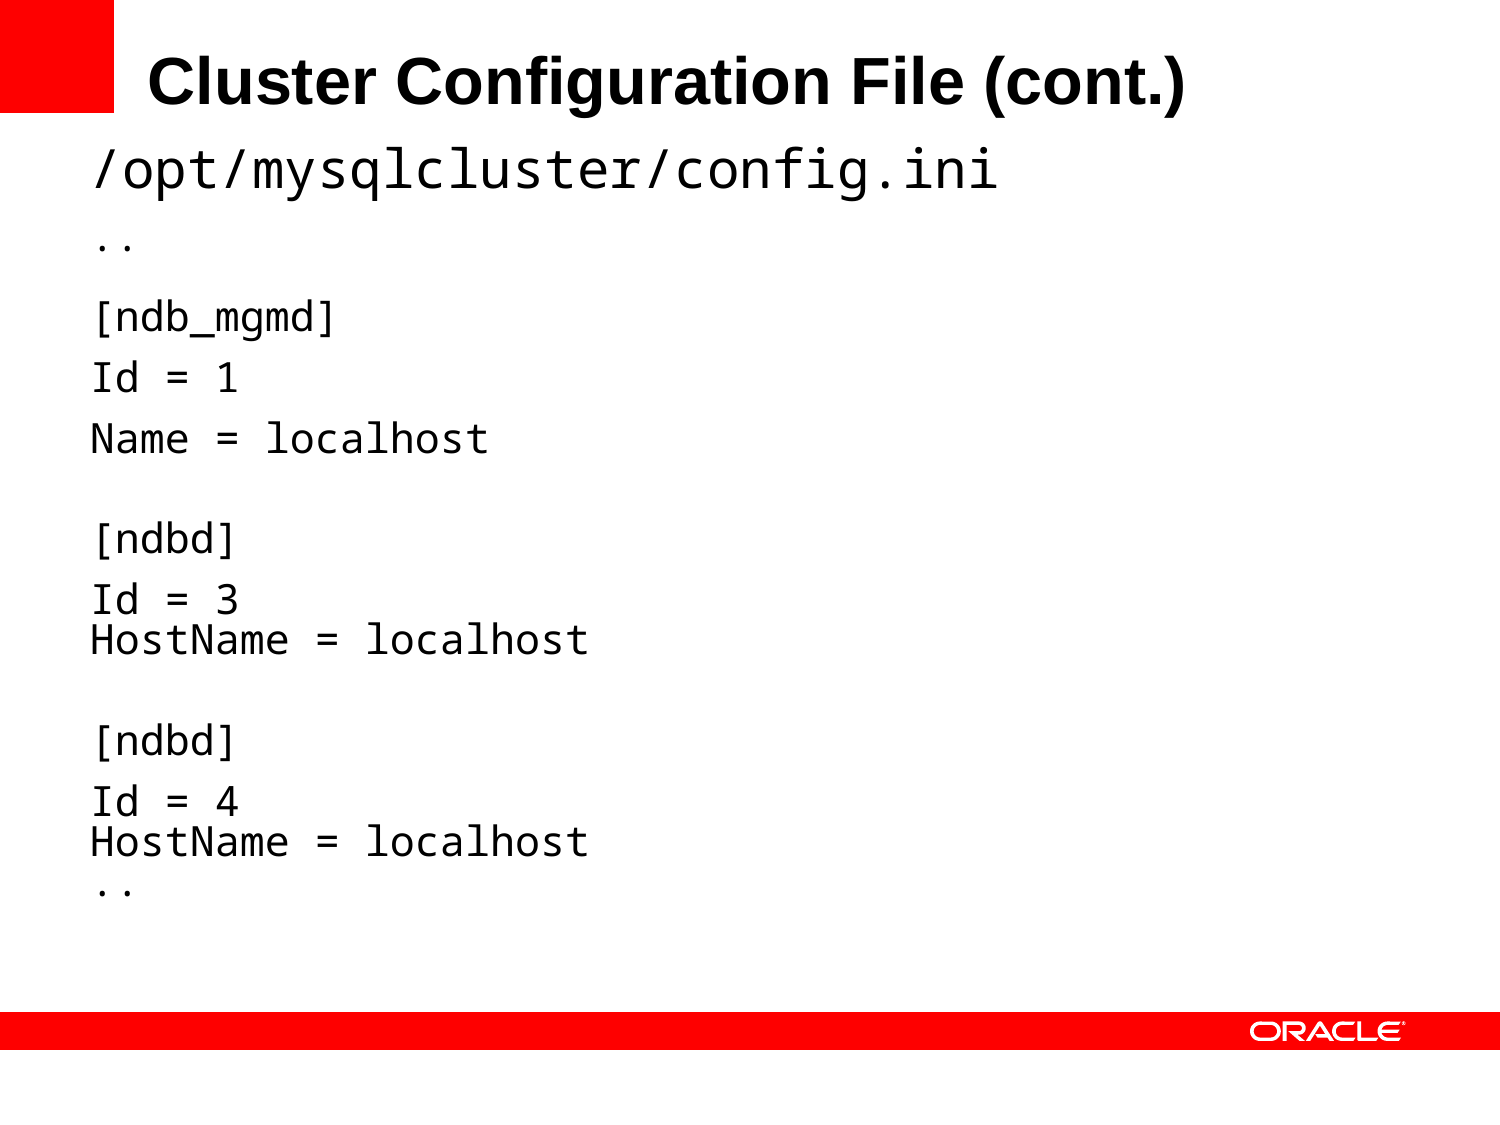

# Cluster Configuration File (cont.)
/opt/mysqlcluster/config.ini
..
 [ndb_mgmd]
Id = 1
Name = localhost
 [ndbd]
 Id = 3 
HostName = localhost
[ndbd]
 Id = 4 
HostName = localhost 
..